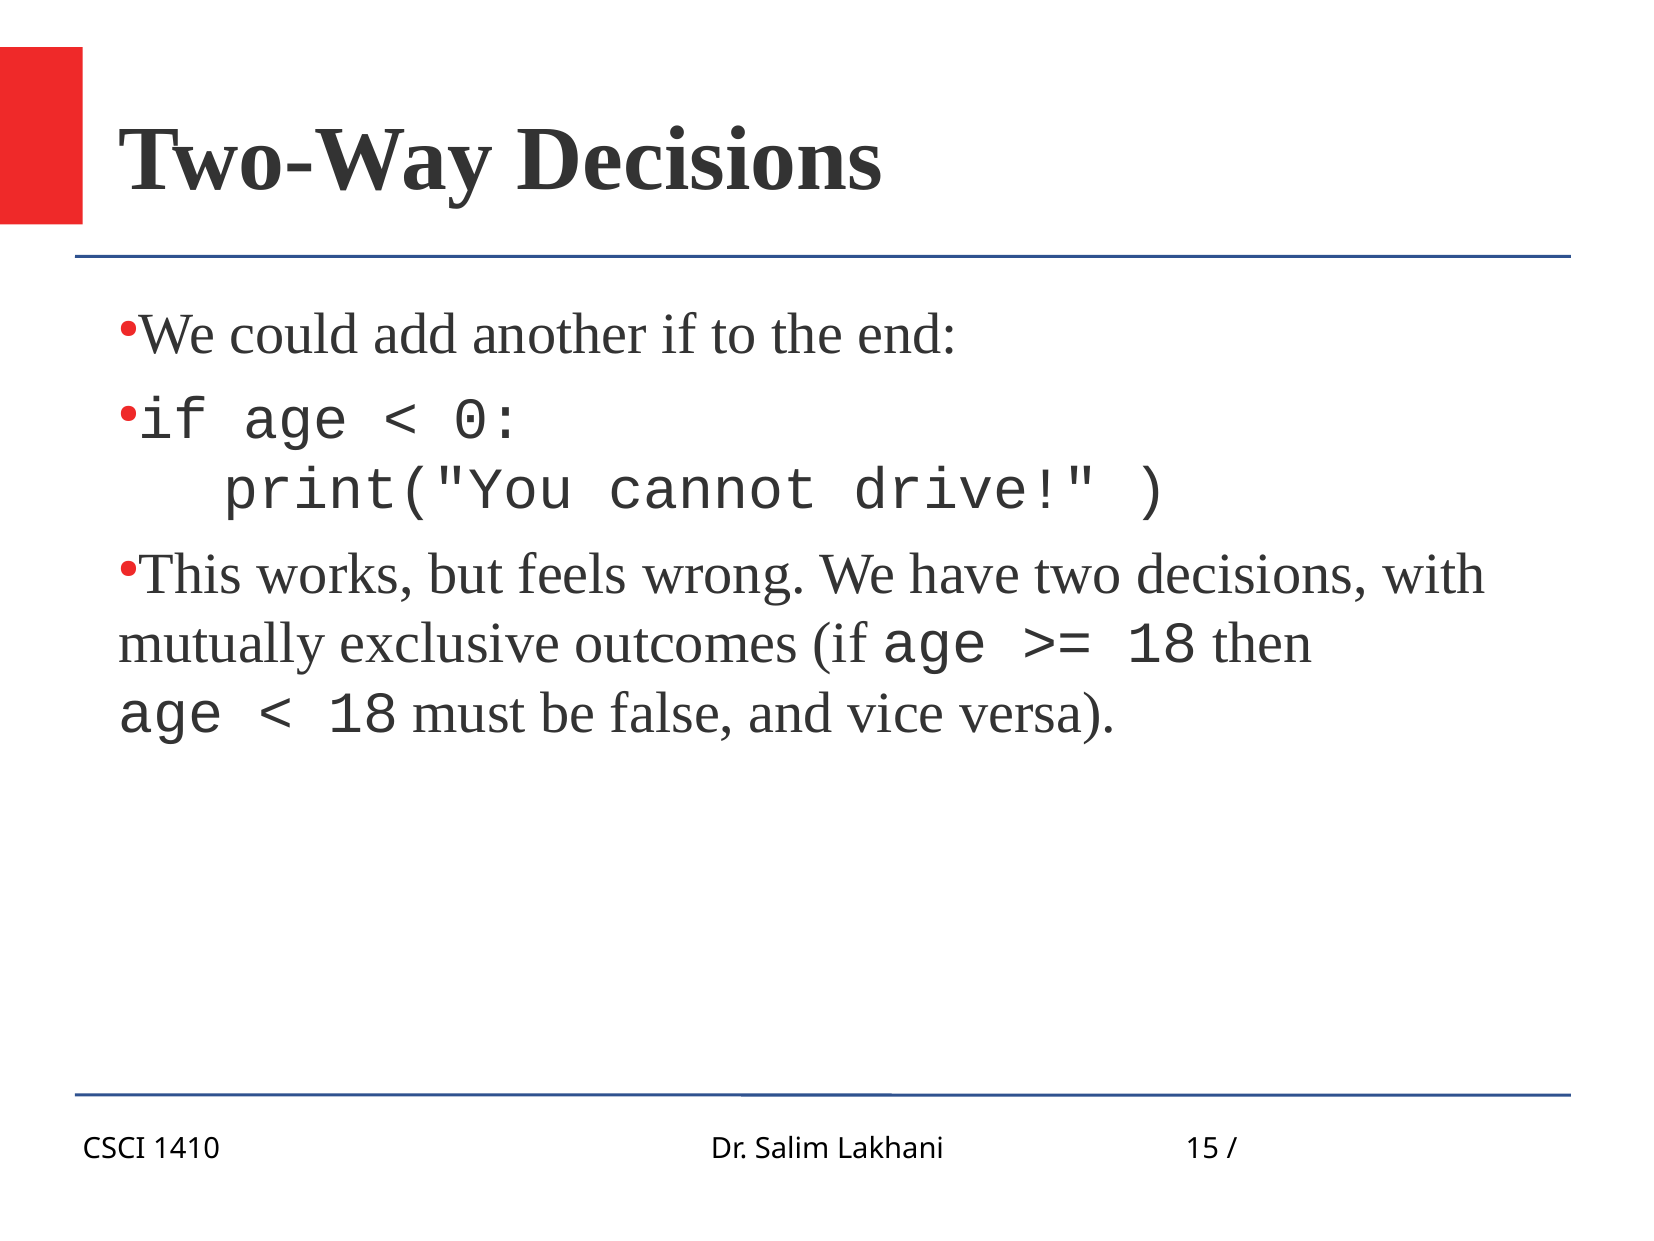

# Two-Way Decisions
We could add another if to the end:
if age < 0:
 print("You cannot drive!" )
This works, but feels wrong. We have two decisions, with mutually exclusive outcomes (if age >= 18 then
age < 18 must be false, and vice versa).
CSCI 1410
Dr. Salim Lakhani